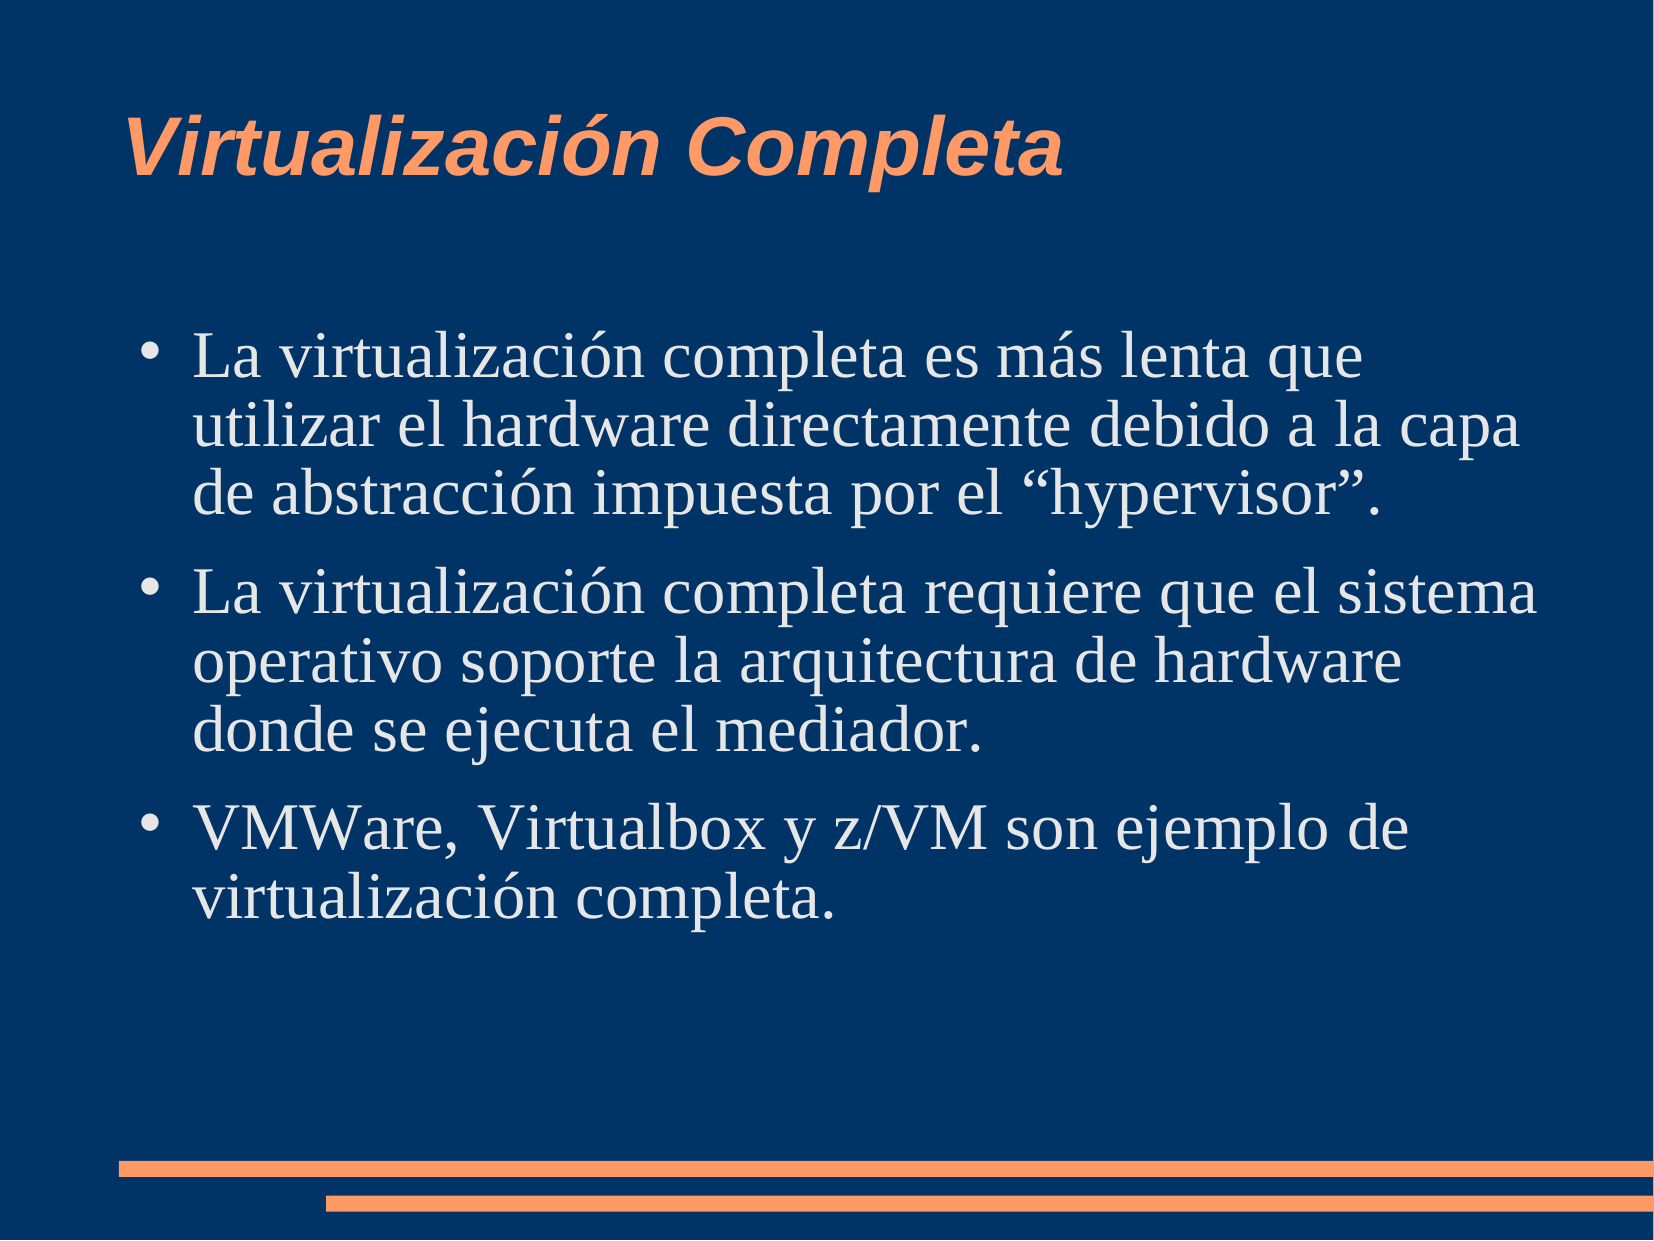

# Virtualización Completa
La virtualización completa es más lenta que utilizar el hardware directamente debido a la capa de abstracción impuesta por el “hypervisor”.
La virtualización completa requiere que el sistema operativo soporte la arquitectura de hardware donde se ejecuta el mediador.
VMWare, Virtualbox y z/VM son ejemplo de virtualización completa.